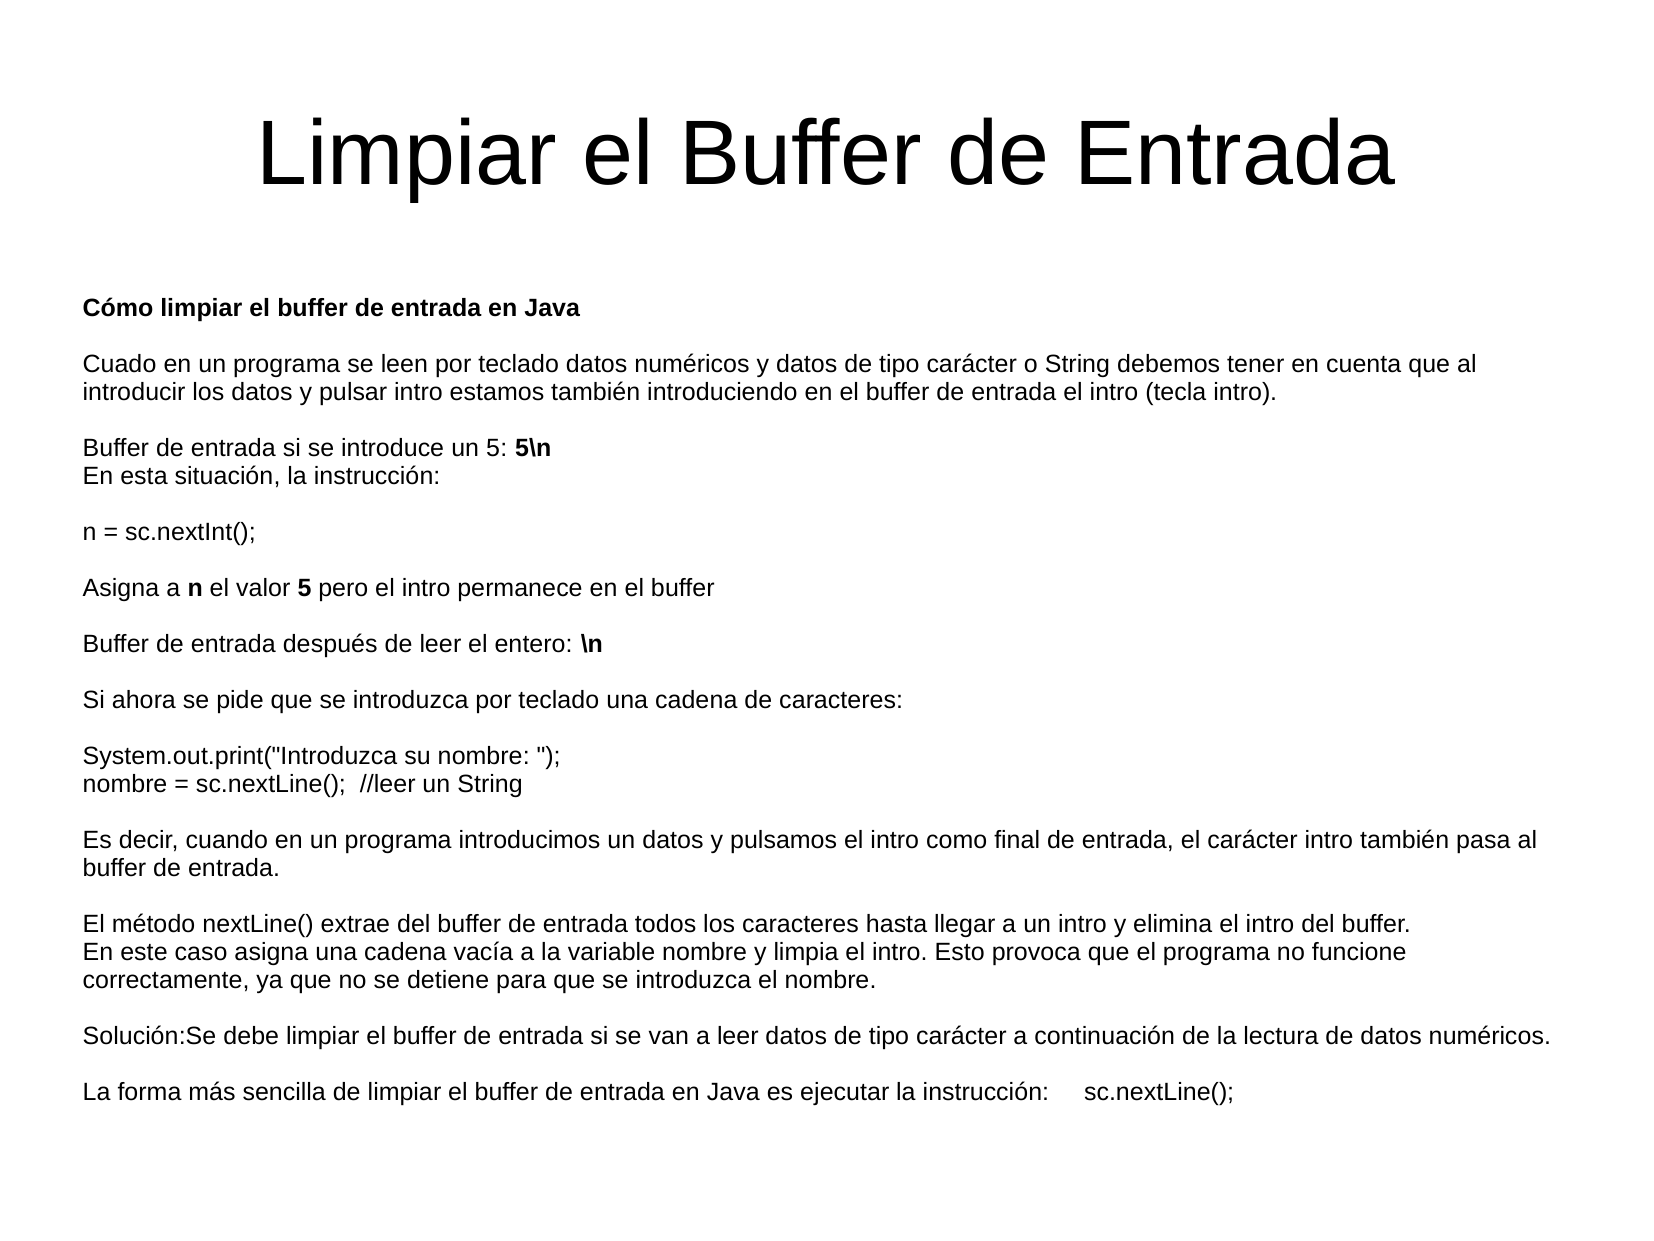

# Limpiar el Buffer de Entrada
Cómo limpiar el buffer de entrada en Java
Cuado en un programa se leen por teclado datos numéricos y datos de tipo carácter o String debemos tener en cuenta que al introducir los datos y pulsar intro estamos también introduciendo en el buffer de entrada el intro (tecla intro).
Buffer de entrada si se introduce un 5: 5\n
En esta situación, la instrucción:
n = sc.nextInt();
Asigna a n el valor 5 pero el intro permanece en el buffer
Buffer de entrada después de leer el entero: \n
Si ahora se pide que se introduzca por teclado una cadena de caracteres:
System.out.print("Introduzca su nombre: ");
nombre = sc.nextLine(); //leer un String
Es decir, cuando en un programa introducimos un datos y pulsamos el intro como final de entrada, el carácter intro también pasa al buffer de entrada.
El método nextLine() extrae del buffer de entrada todos los caracteres hasta llegar a un intro y elimina el intro del buffer.
En este caso asigna una cadena vacía a la variable nombre y limpia el intro. Esto provoca que el programa no funcione correctamente, ya que no se detiene para que se introduzca el nombre.
Solución:Se debe limpiar el buffer de entrada si se van a leer datos de tipo carácter a continuación de la lectura de datos numéricos.
La forma más sencilla de limpiar el buffer de entrada en Java es ejecutar la instrucción: sc.nextLine();